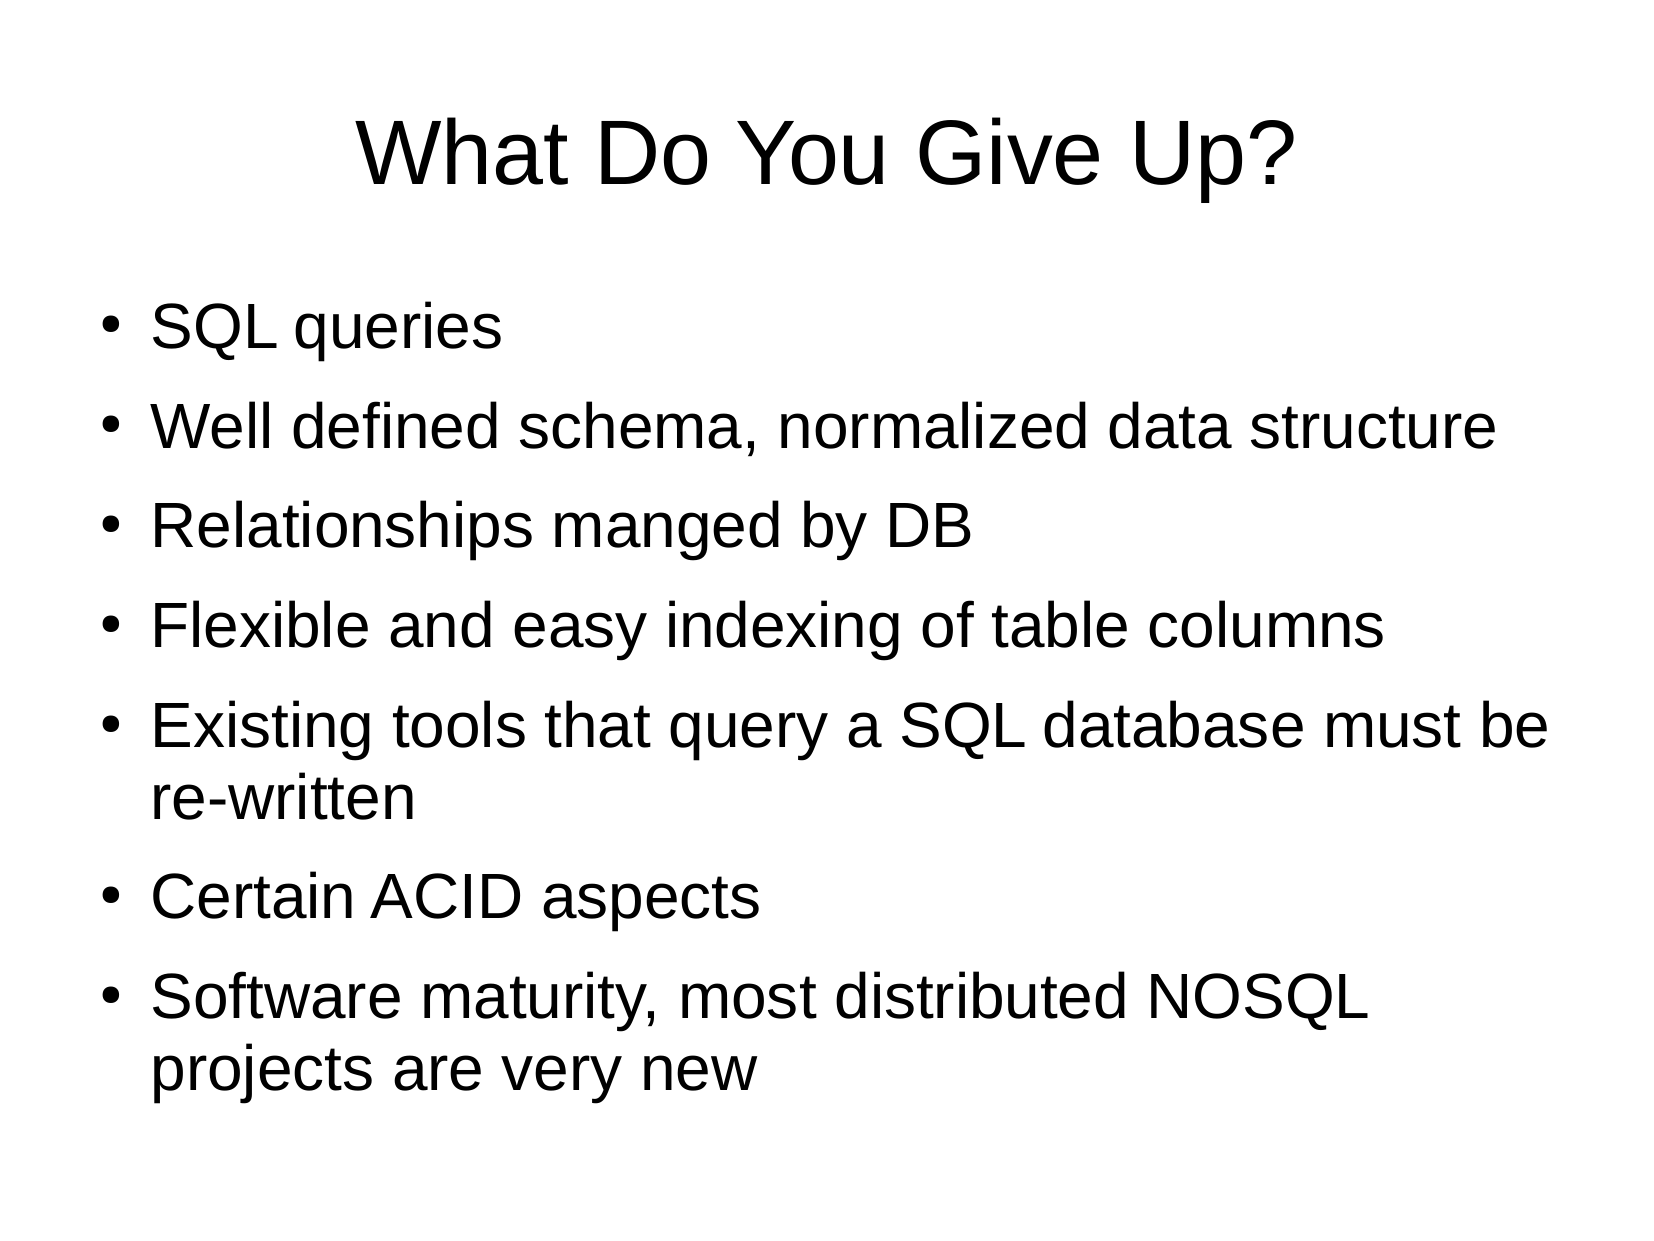

# What Do You Give Up?
SQL queries
Well defined schema, normalized data structure
Relationships manged by DB
Flexible and easy indexing of table columns
Existing tools that query a SQL database must be re-written
Certain ACID aspects
Software maturity, most distributed NOSQL projects are very new